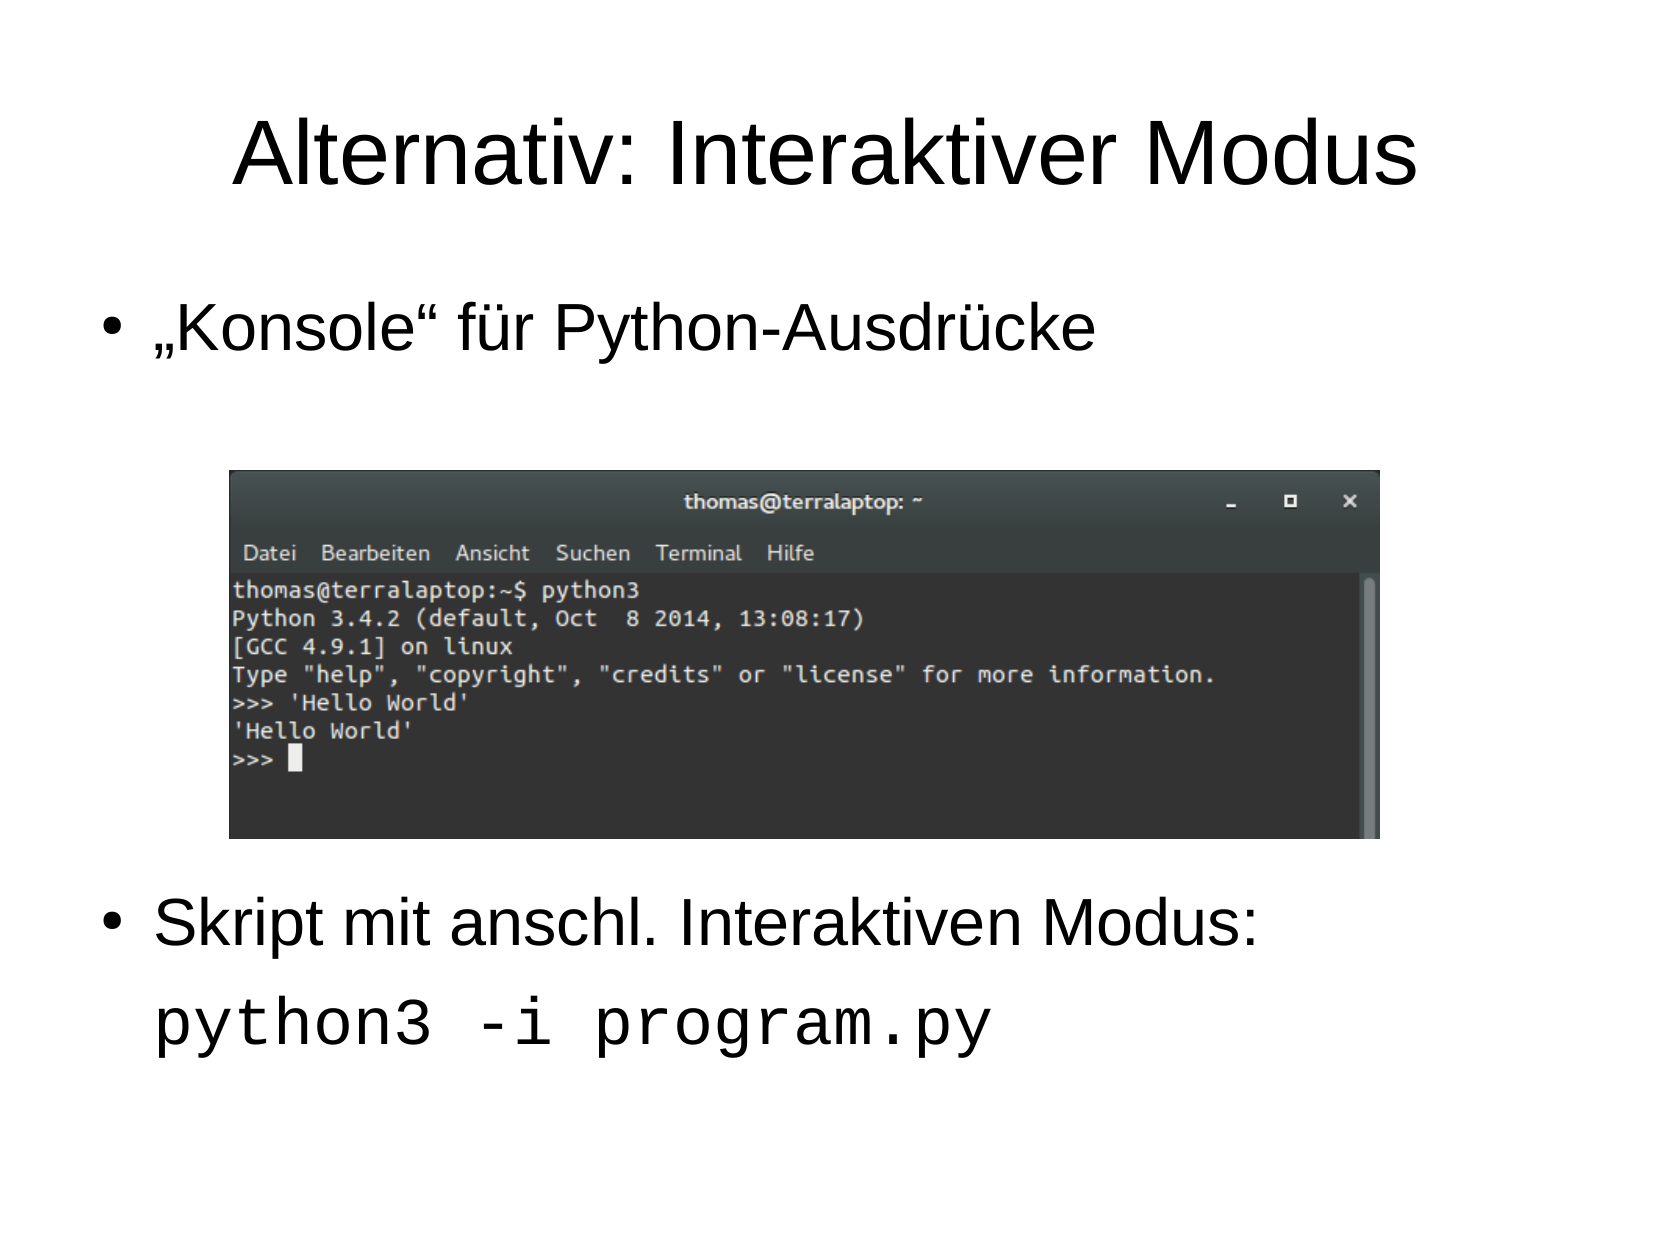

# Alternativ: Interaktiver Modus
„Konsole“ für Python-Ausdrücke
Skript mit anschl. Interaktiven Modus:
python3 -i program.py